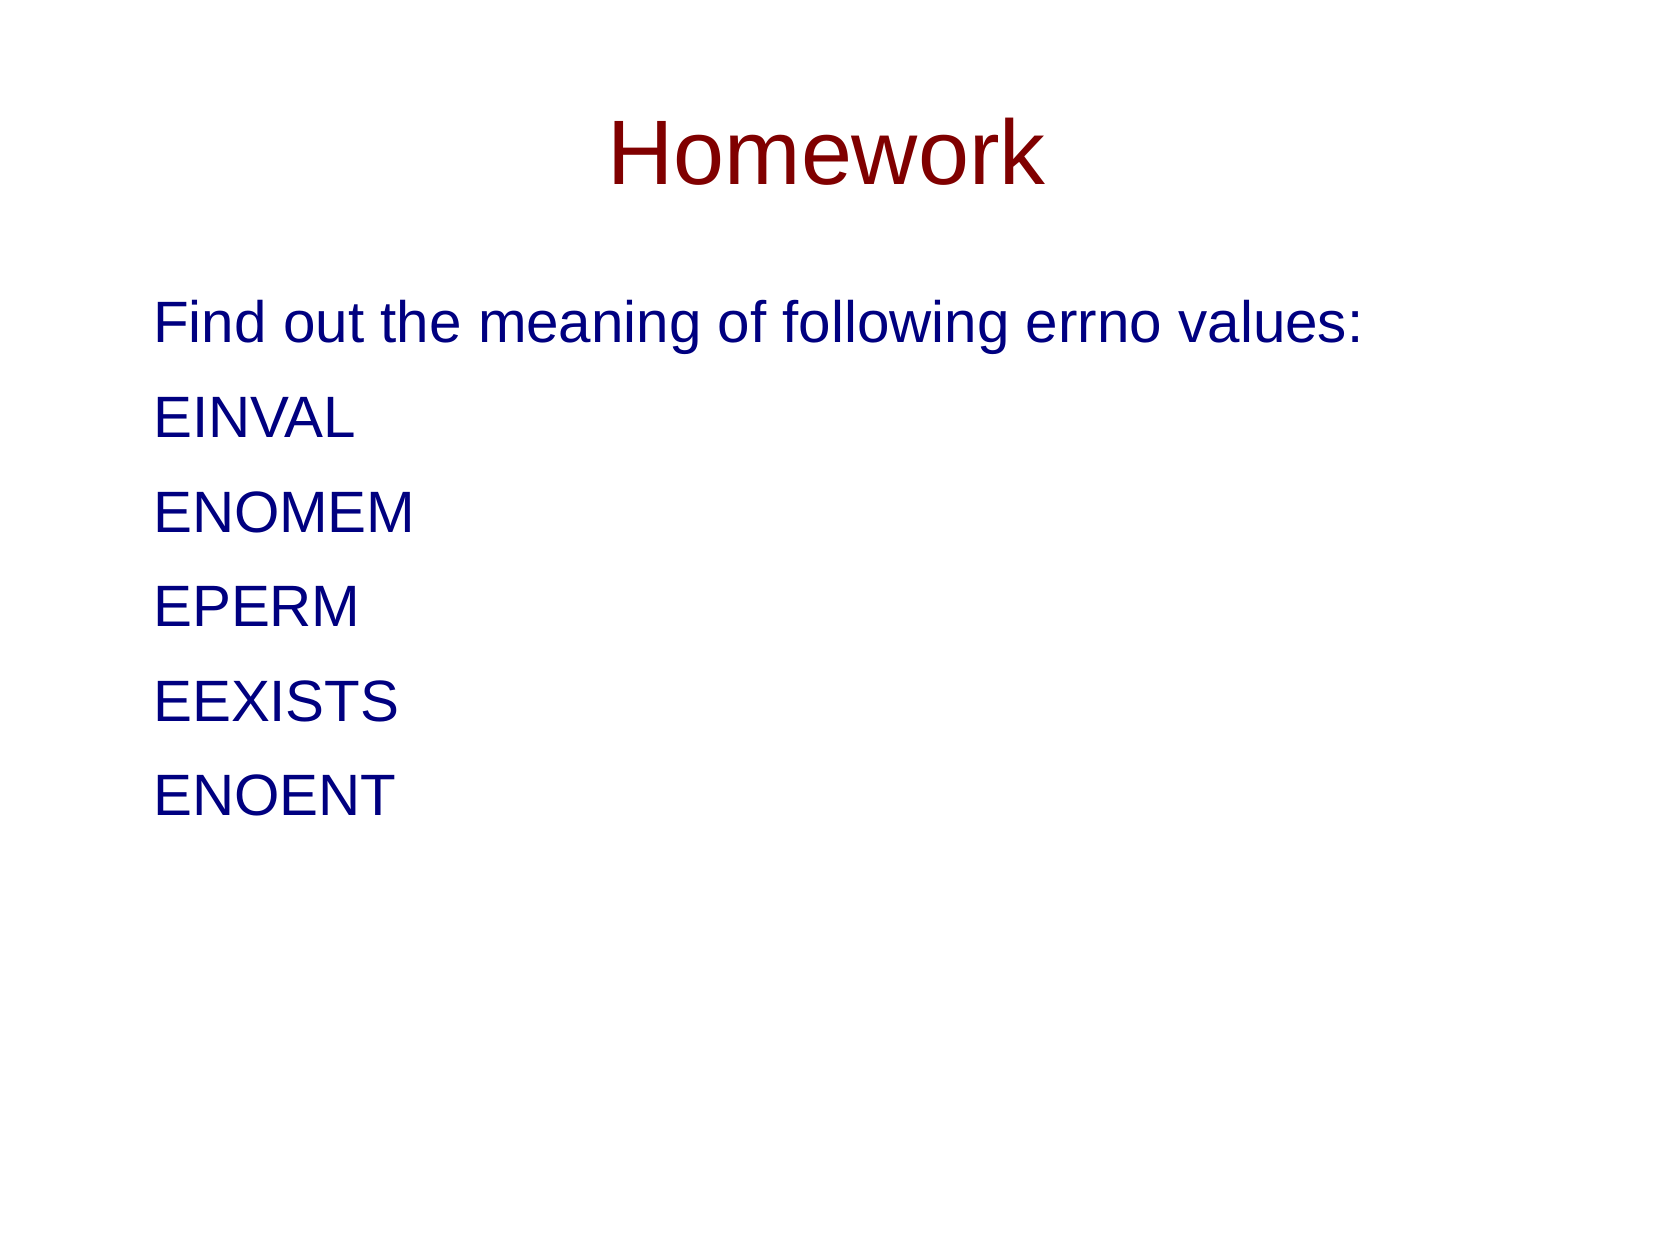

# Homework
Find out the meaning of following errno values:
EINVAL
ENOMEM
EPERM
EEXISTS
ENOENT